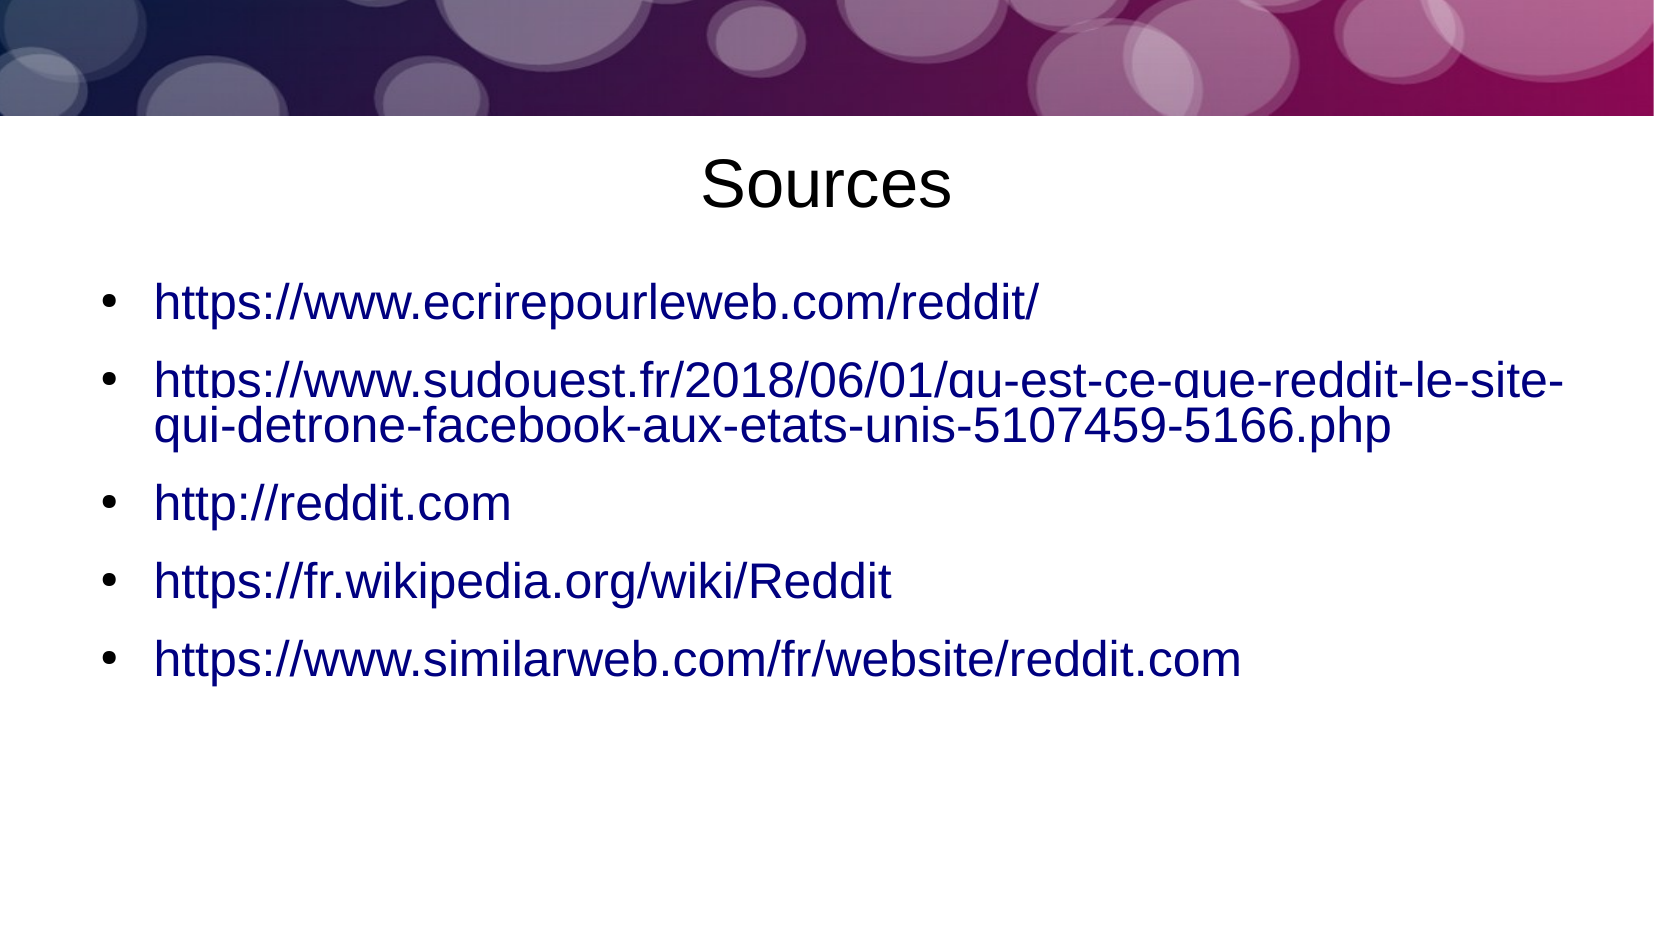

# Sources
https://www.ecrirepourleweb.com/reddit/
https://www.sudouest.fr/2018/06/01/qu-est-ce-que-reddit-le-site-qui-detrone-facebook-aux-etats-unis-5107459-5166.php
http://reddit.com
https://fr.wikipedia.org/wiki/Reddit
https://www.similarweb.com/fr/website/reddit.com